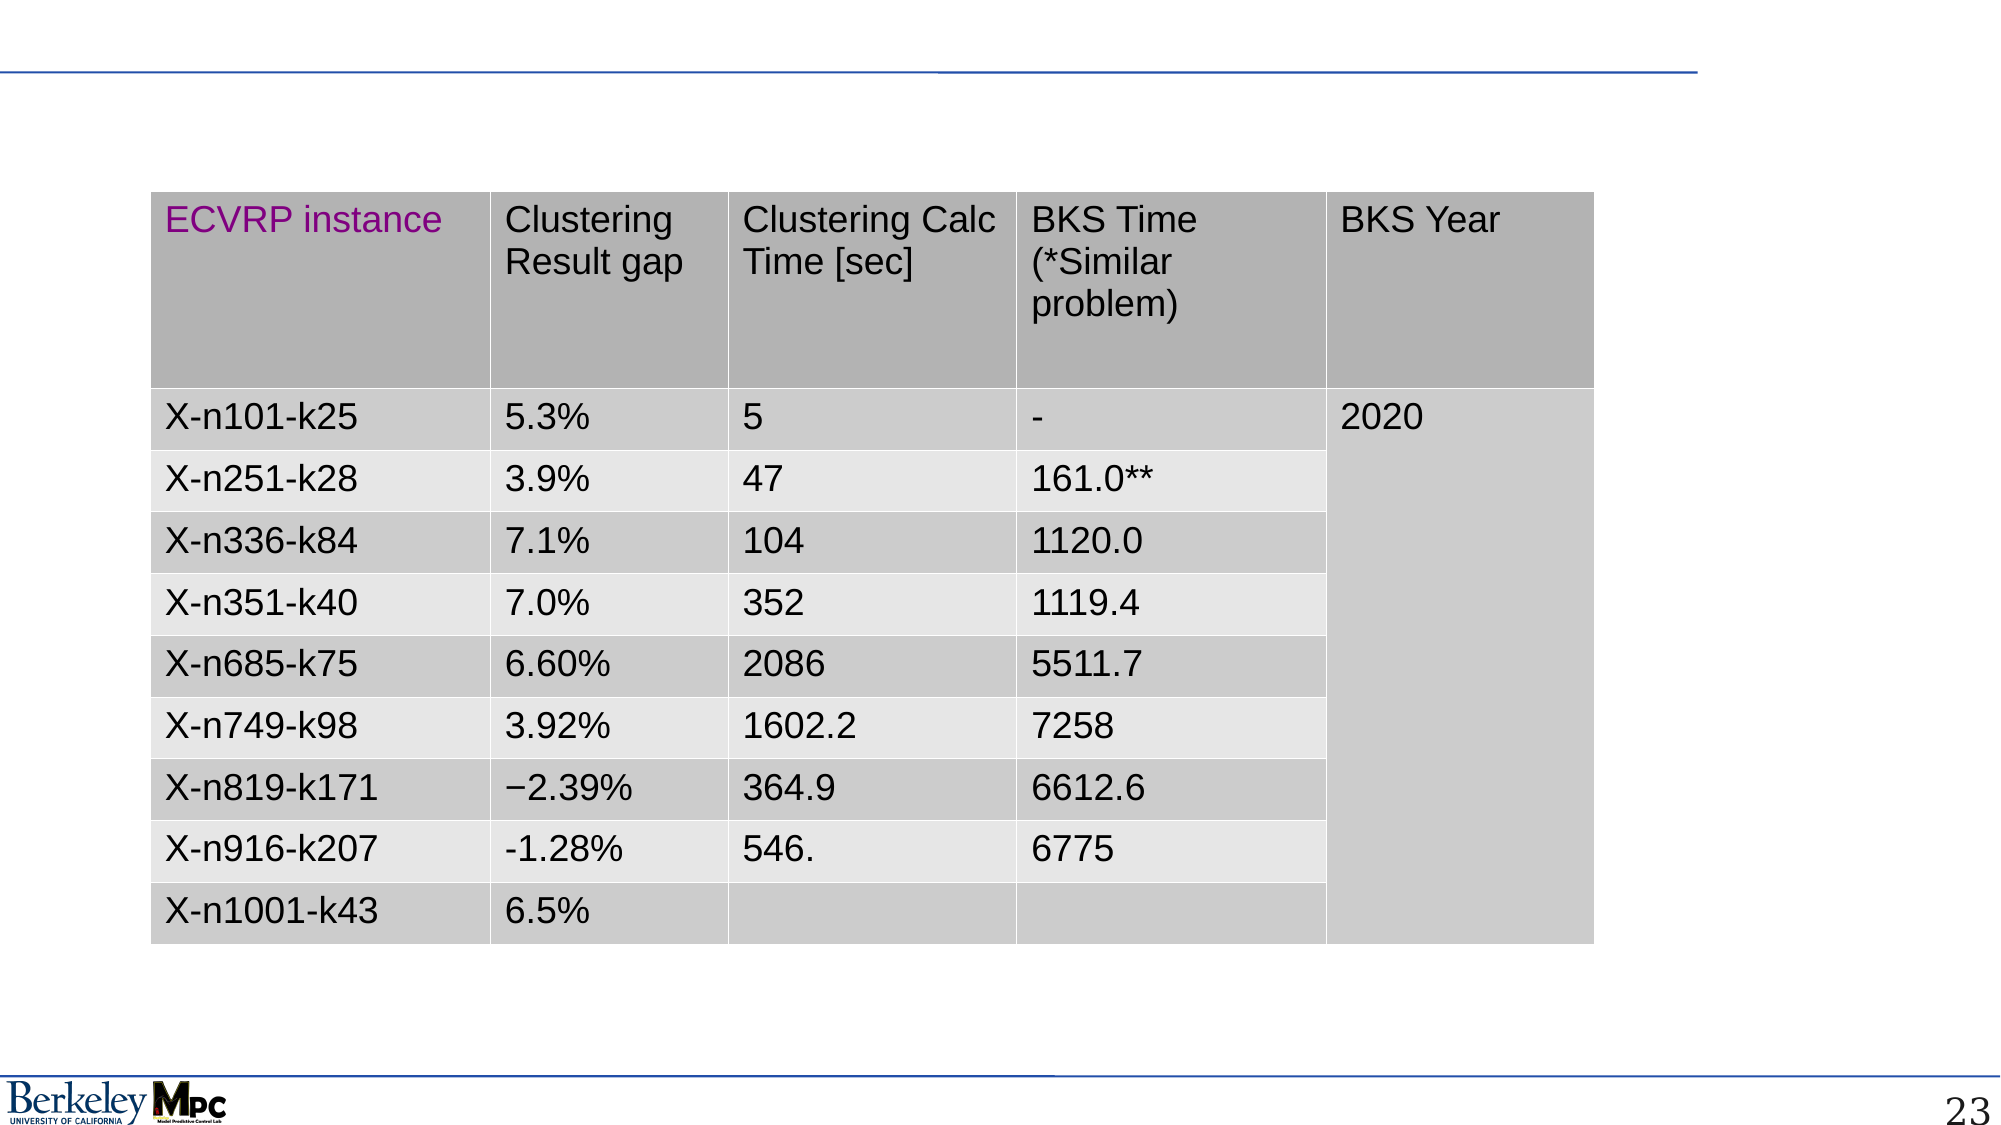

#
| ECVRP instance | Clustering Result gap | Clustering Calc Time [sec] | BKS Time (\*Similar problem) | BKS Year |
| --- | --- | --- | --- | --- |
| X-n101-k25 | 5.3% | 5 | - | 2020 |
| X-n251-k28 | 3.9% | 47 | 161.0\*\* | |
| X-n336-k84 | 7.1% | 104 | 1120.0 | |
| X-n351-k40 | 7.0% | 352 | 1119.4 | |
| X-n685-k75 | 6.60% | 2086 | 5511.7 | |
| X-n749-k98 | 3.92% | 1602.2 | 7258 | |
| X-n819-k171 | −2.39% | 364.9 | 6612.6 | |
| X-n916-k207 | -1.28% | 546. | 6775 | |
| X-n1001-k43 | 6.5% | | | |
23